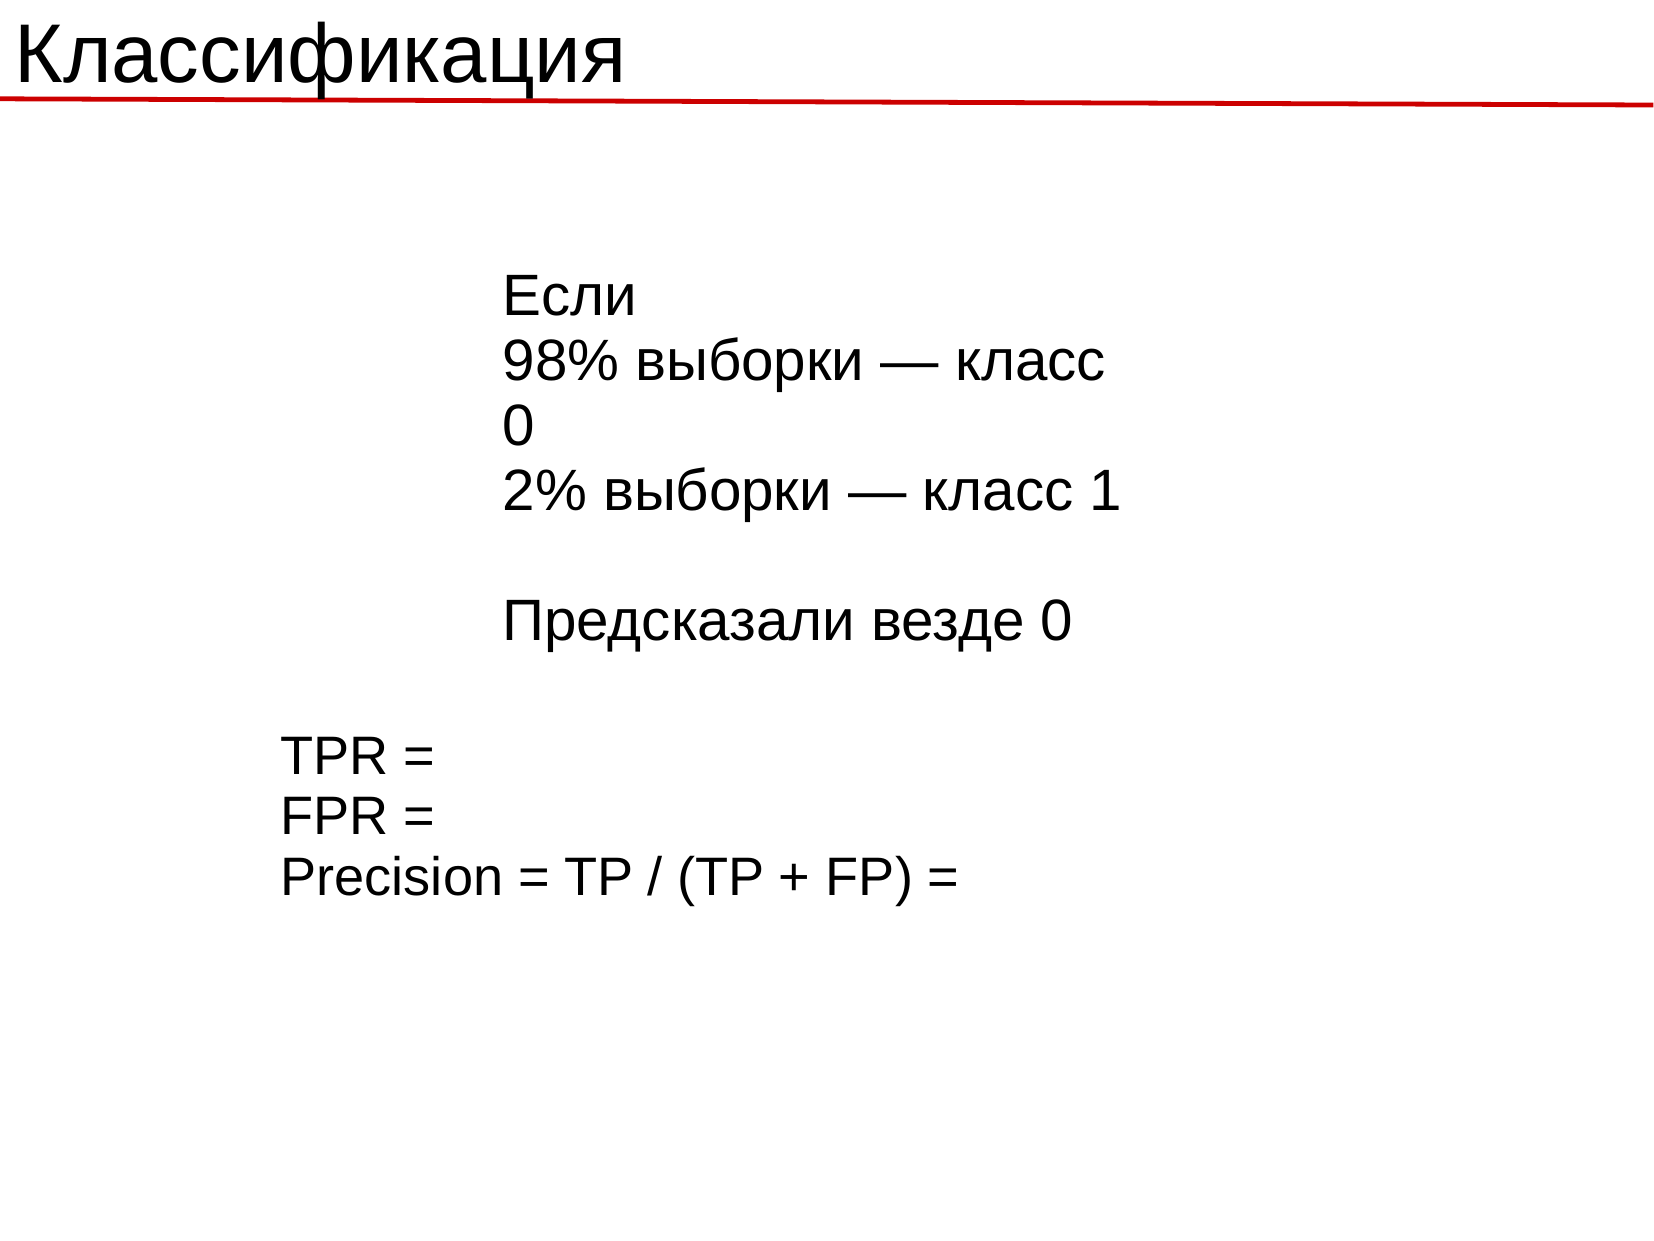

Классификация
Если
98% выборки — класс 0
2% выборки — класс 1
Предсказали везде 0
TPR =
FPR =
Precision = TP / (TP + FP) =